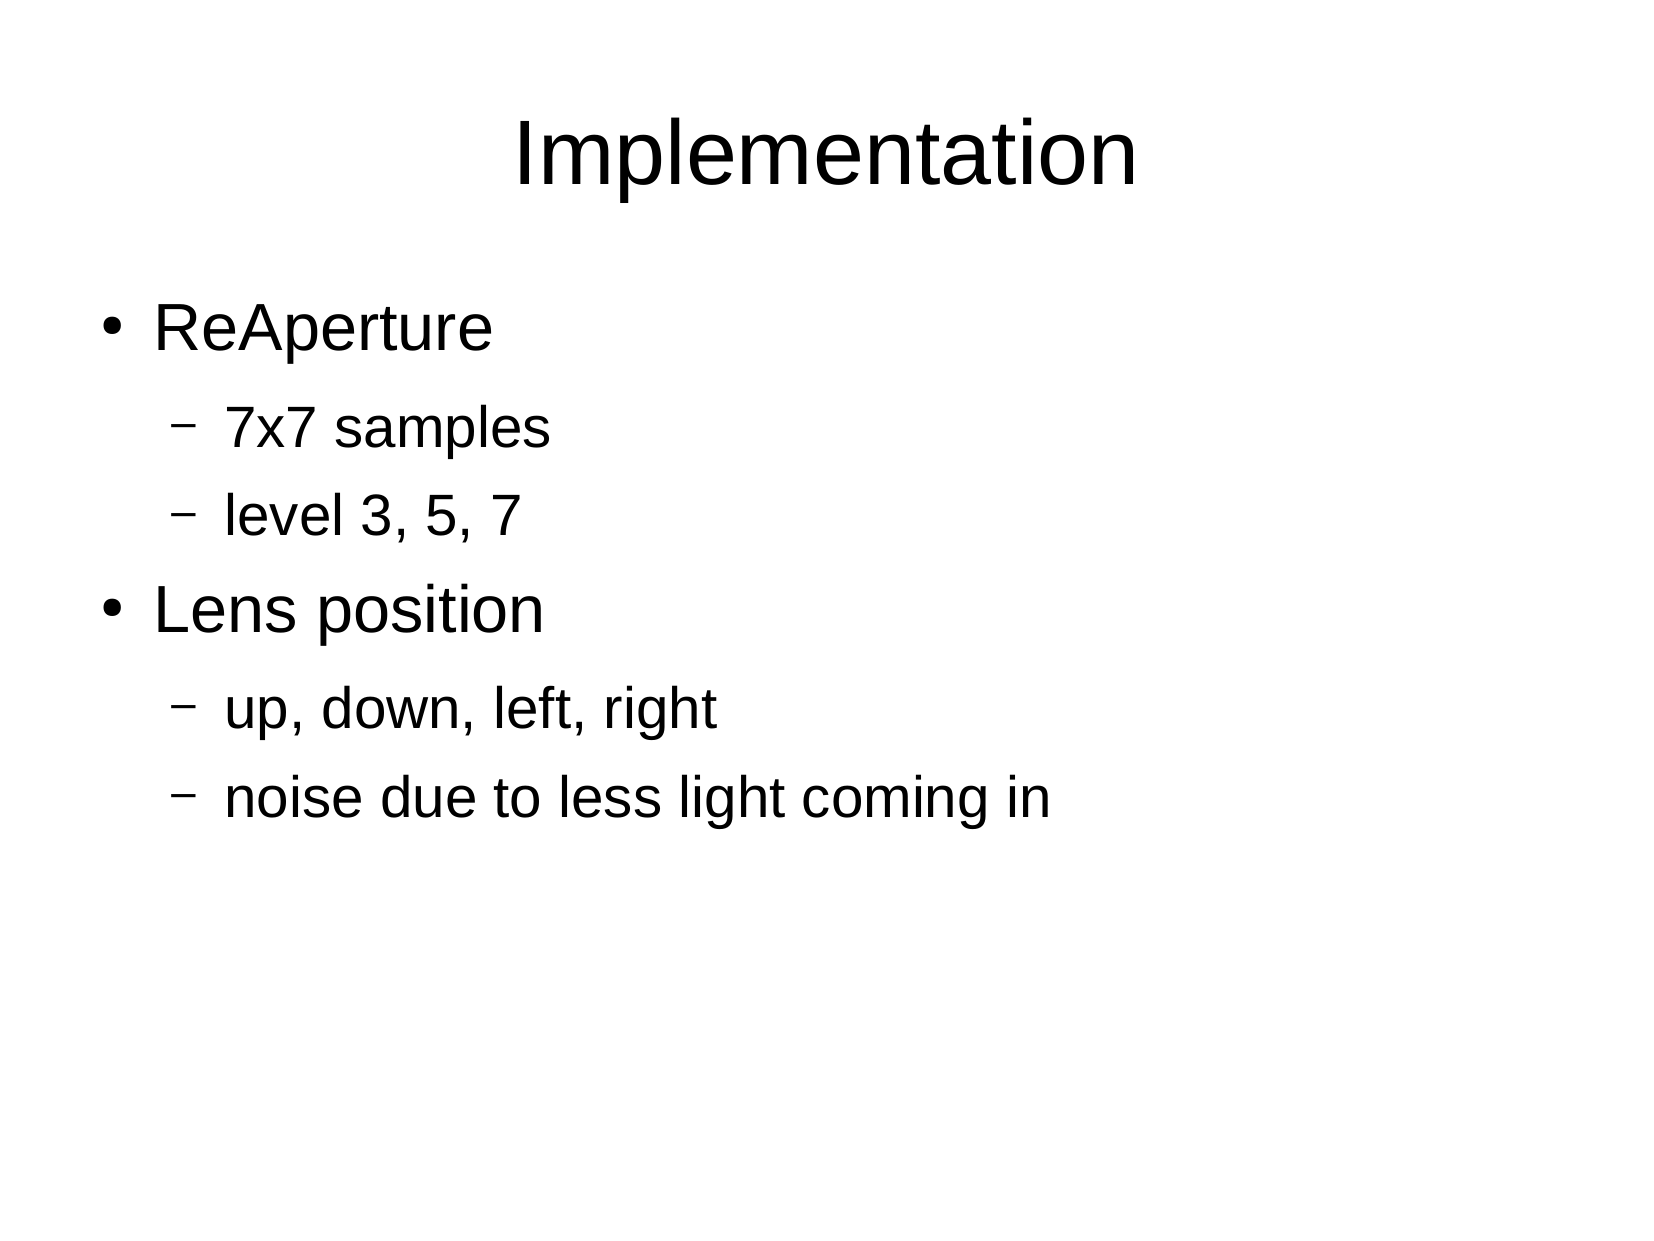

# Implementation
ReAperture
7x7 samples
level 3, 5, 7
Lens position
up, down, left, right
noise due to less light coming in